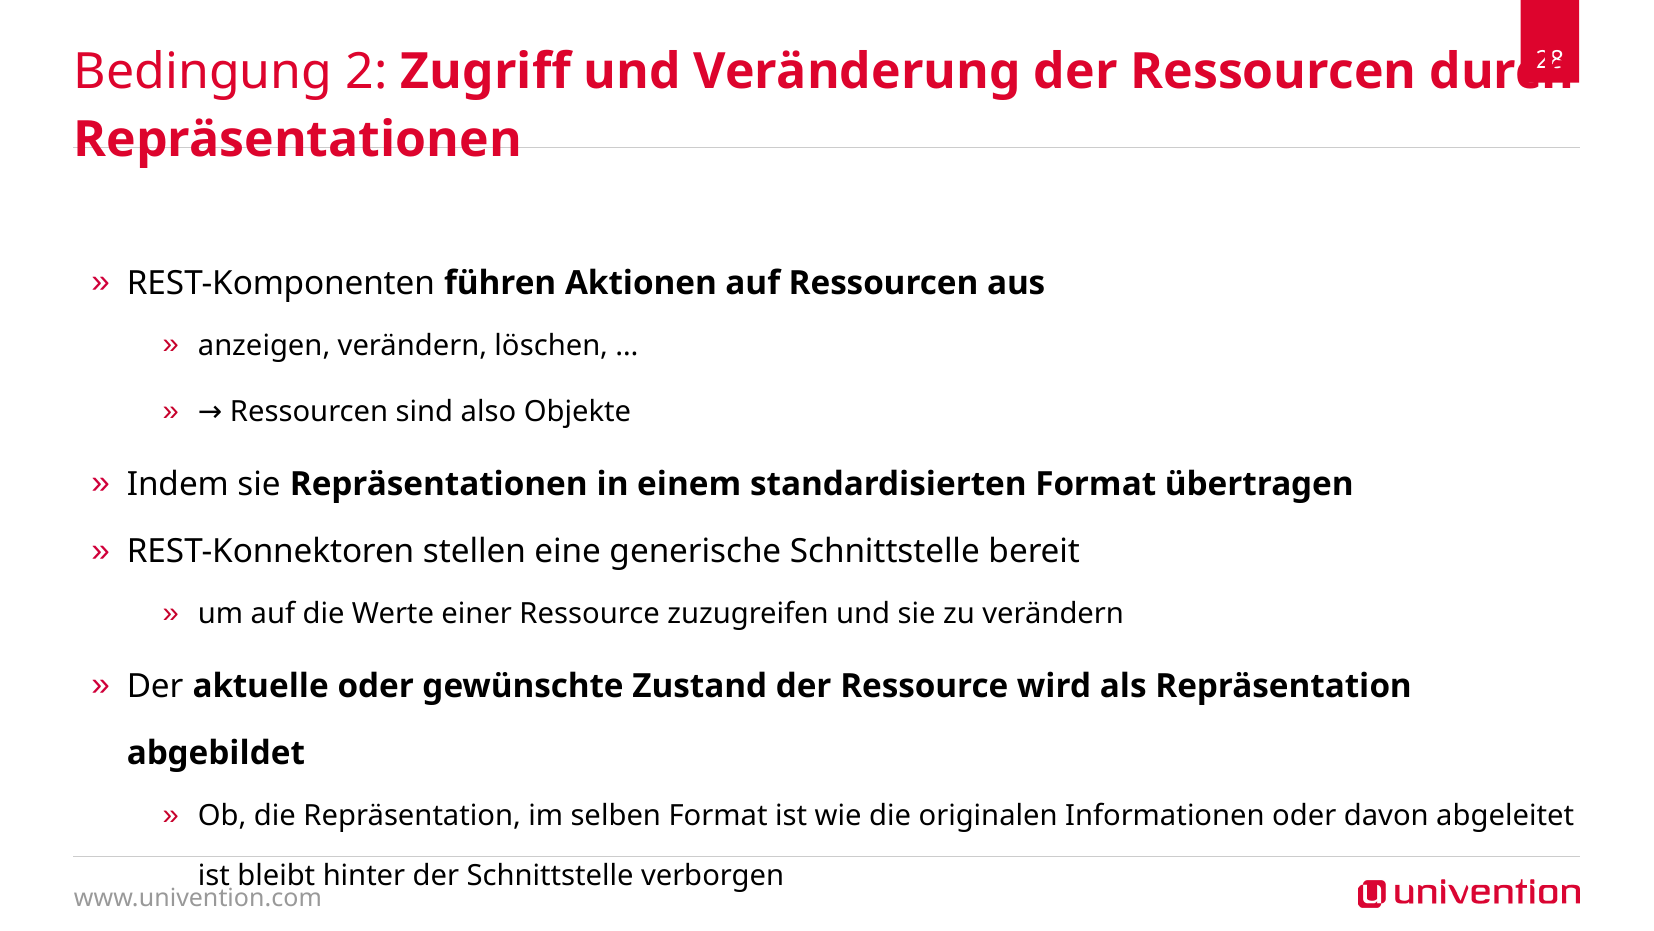

# Bedingung 2: Zugriff und Veränderung der Ressourcen durch Repräsentationen
REST-Komponenten führen Aktionen auf Ressourcen aus
anzeigen, verändern, löschen, …
→ Ressourcen sind also Objekte
Indem sie Repräsentationen in einem standardisierten Format übertragen
REST-Konnektoren stellen eine generische Schnittstelle bereit
um auf die Werte einer Ressource zuzugreifen und sie zu verändern
Der aktuelle oder gewünschte Zustand der Ressource wird als Repräsentation abgebildet
Ob, die Repräsentation, im selben Format ist wie die originalen Informationen oder davon abgeleitet ist bleibt hinter der Schnittstelle verborgen